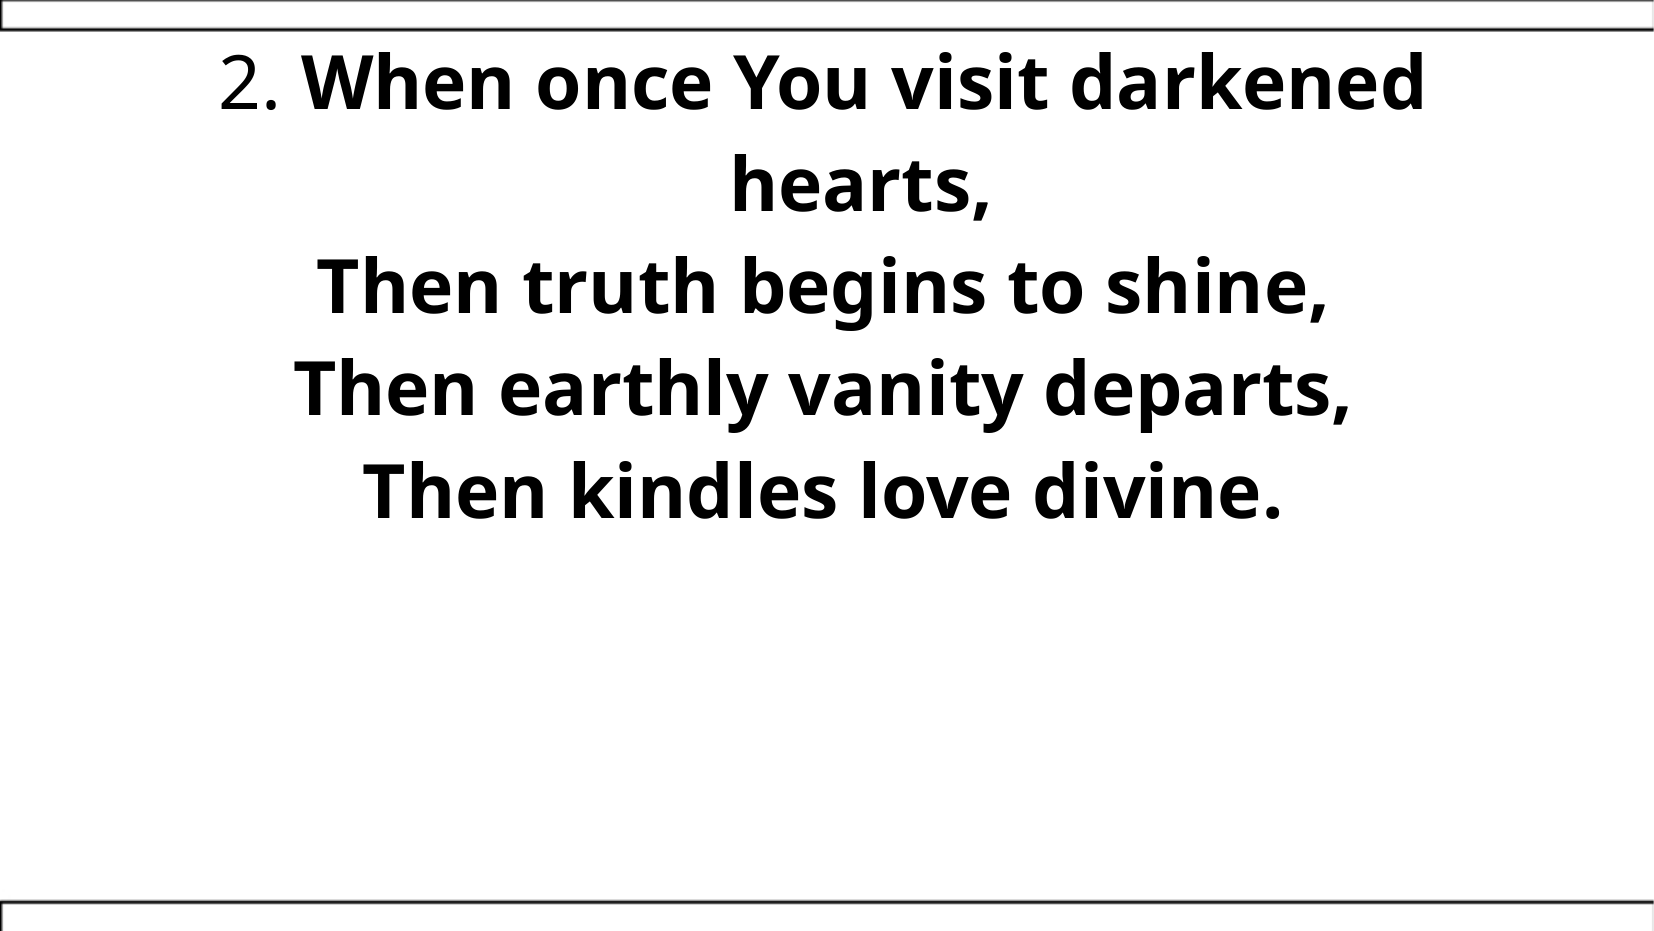

2. When once You visit darkened hearts,
Then truth begins to shine,
Then earthly vanity departs,
Then kindles love divine.